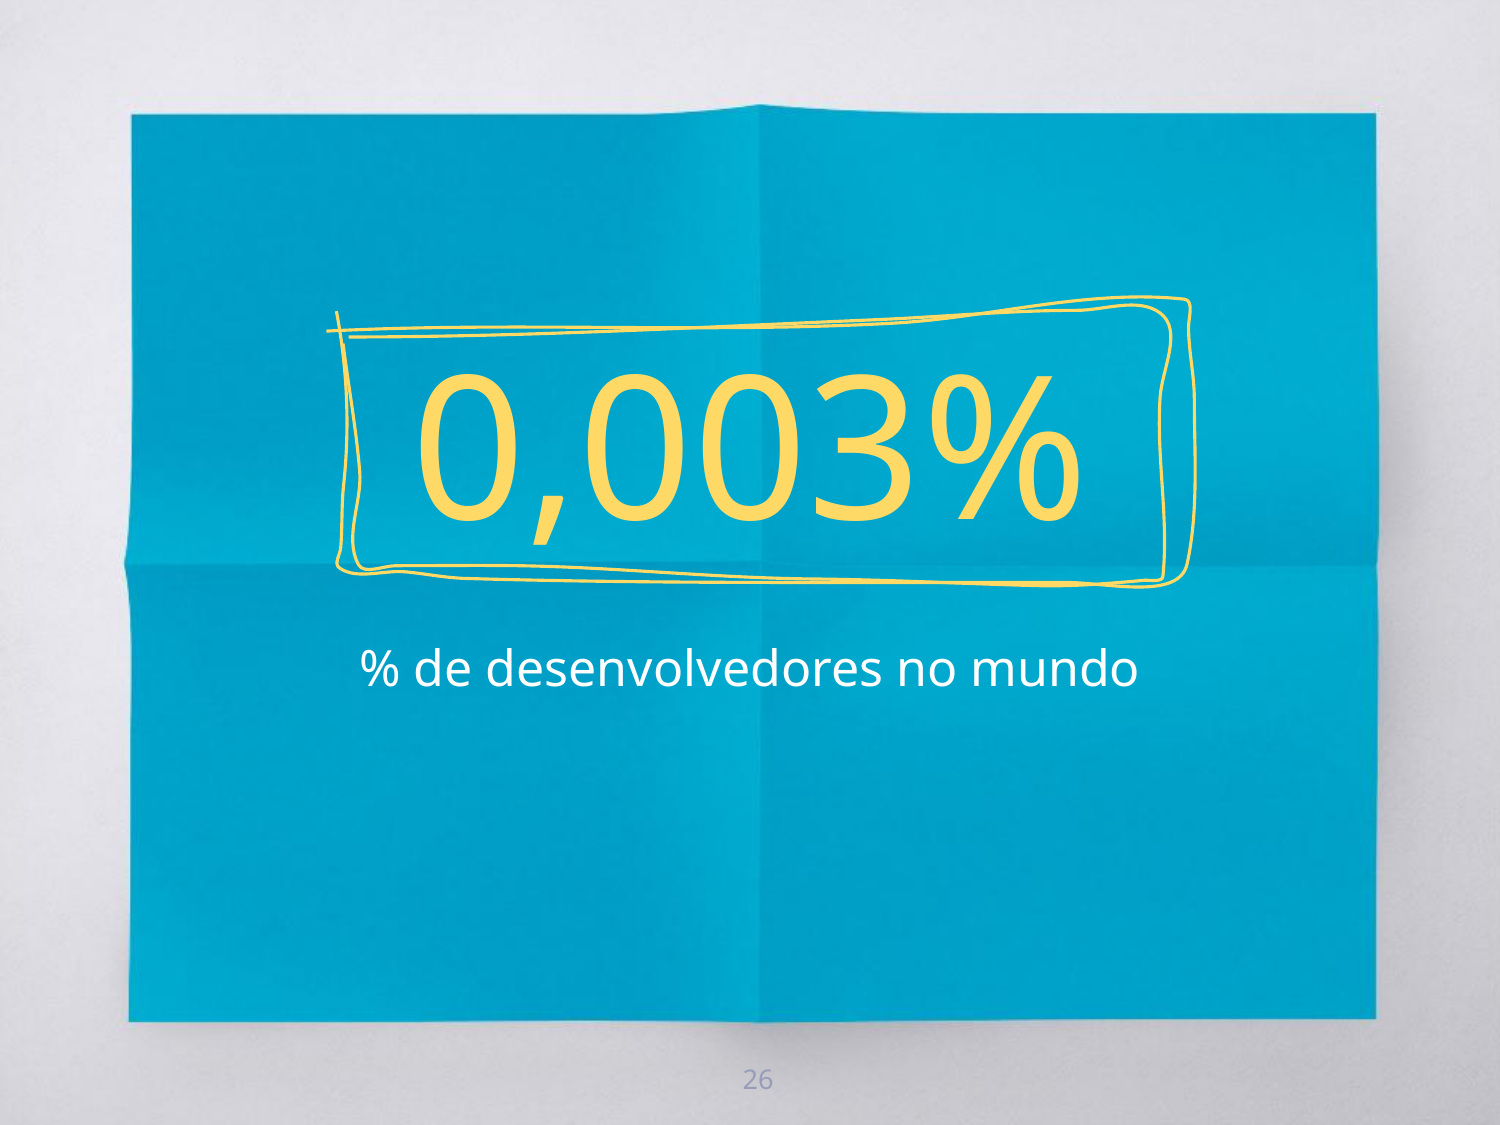

# 0,003%
% de desenvolvedores no mundo